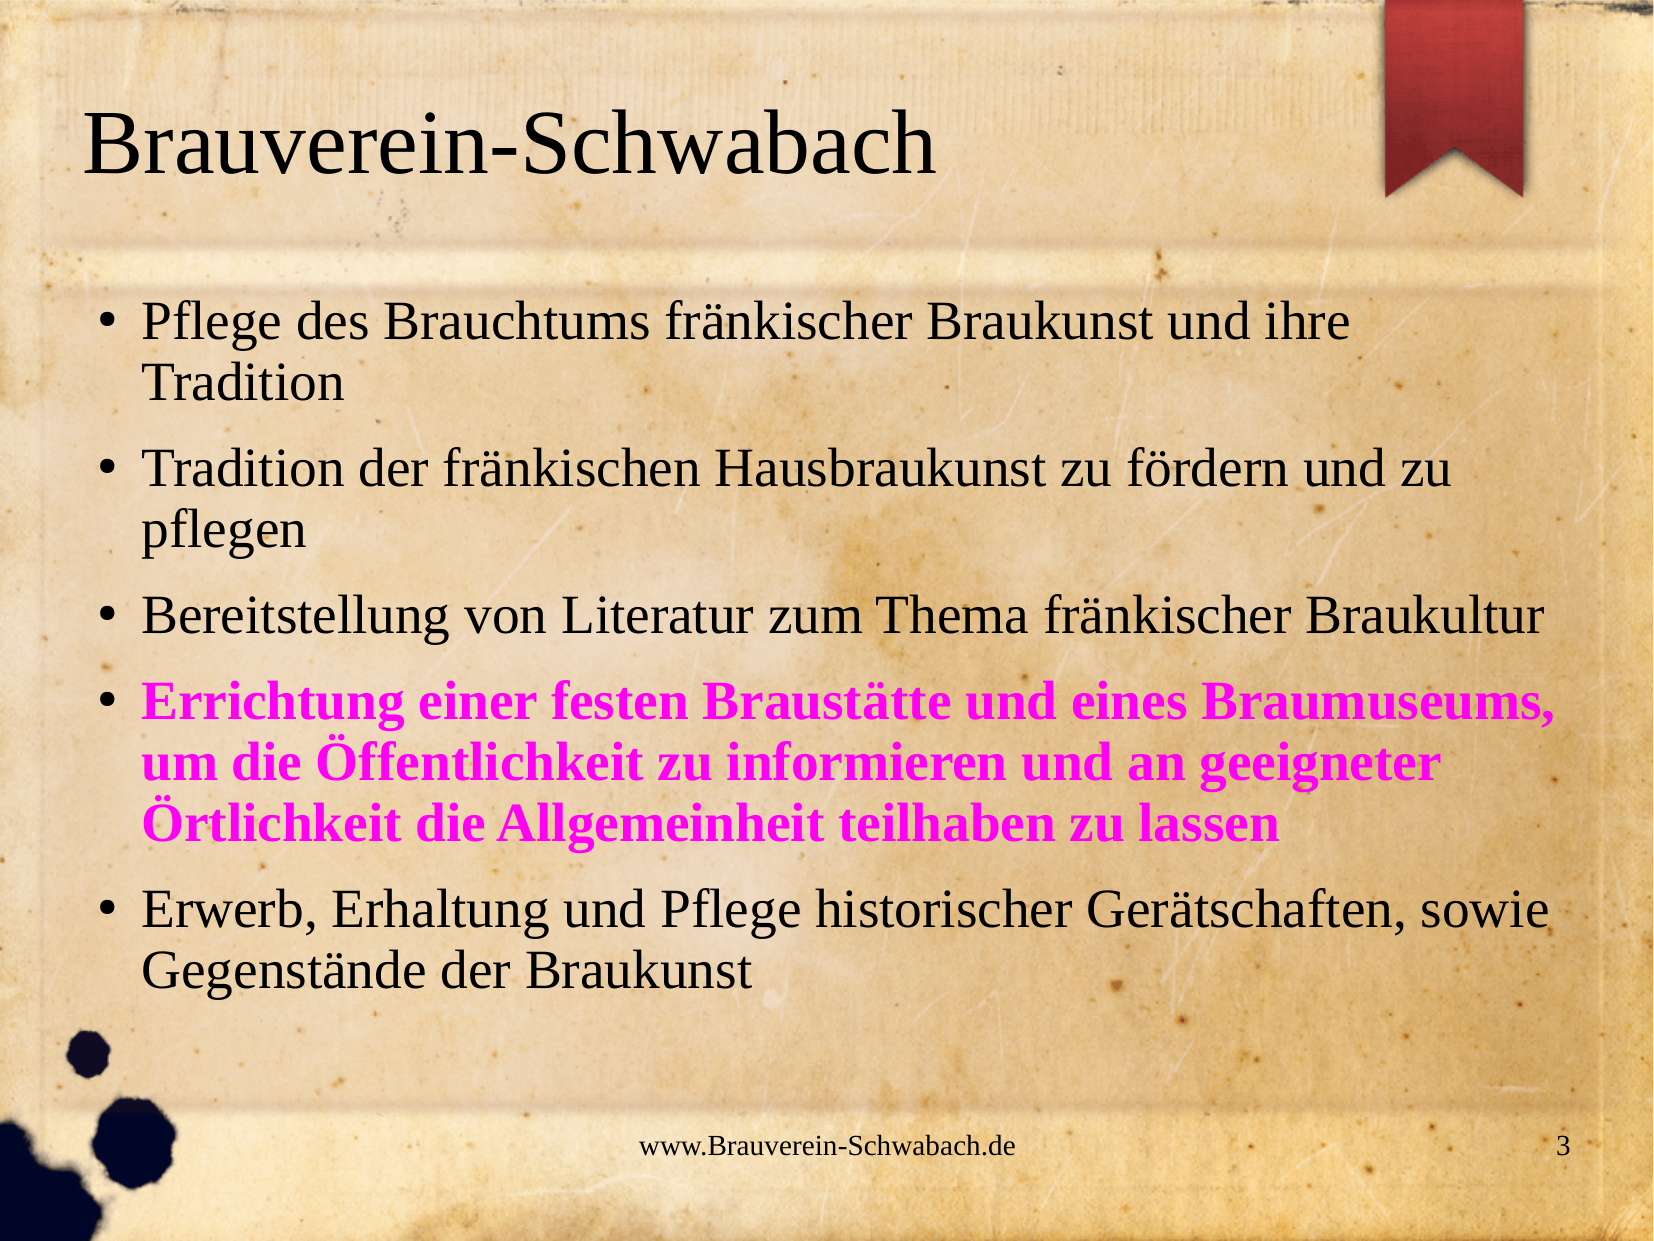

# Brauverein-Schwabach
Pflege des Brauchtums fränkischer Braukunst und ihre Tradition
Tradition der fränkischen Hausbraukunst zu fördern und zu pflegen
Bereitstellung von Literatur zum Thema fränkischer Braukultur
Errichtung einer festen Braustätte und eines Braumuseums, um die Öffentlichkeit zu informieren und an geeigneter Örtlichkeit die Allgemeinheit teilhaben zu lassen
Erwerb, Erhaltung und Pflege historischer Gerätschaften, sowie Gegenstände der Braukunst
www.Brauverein-Schwabach.de
3